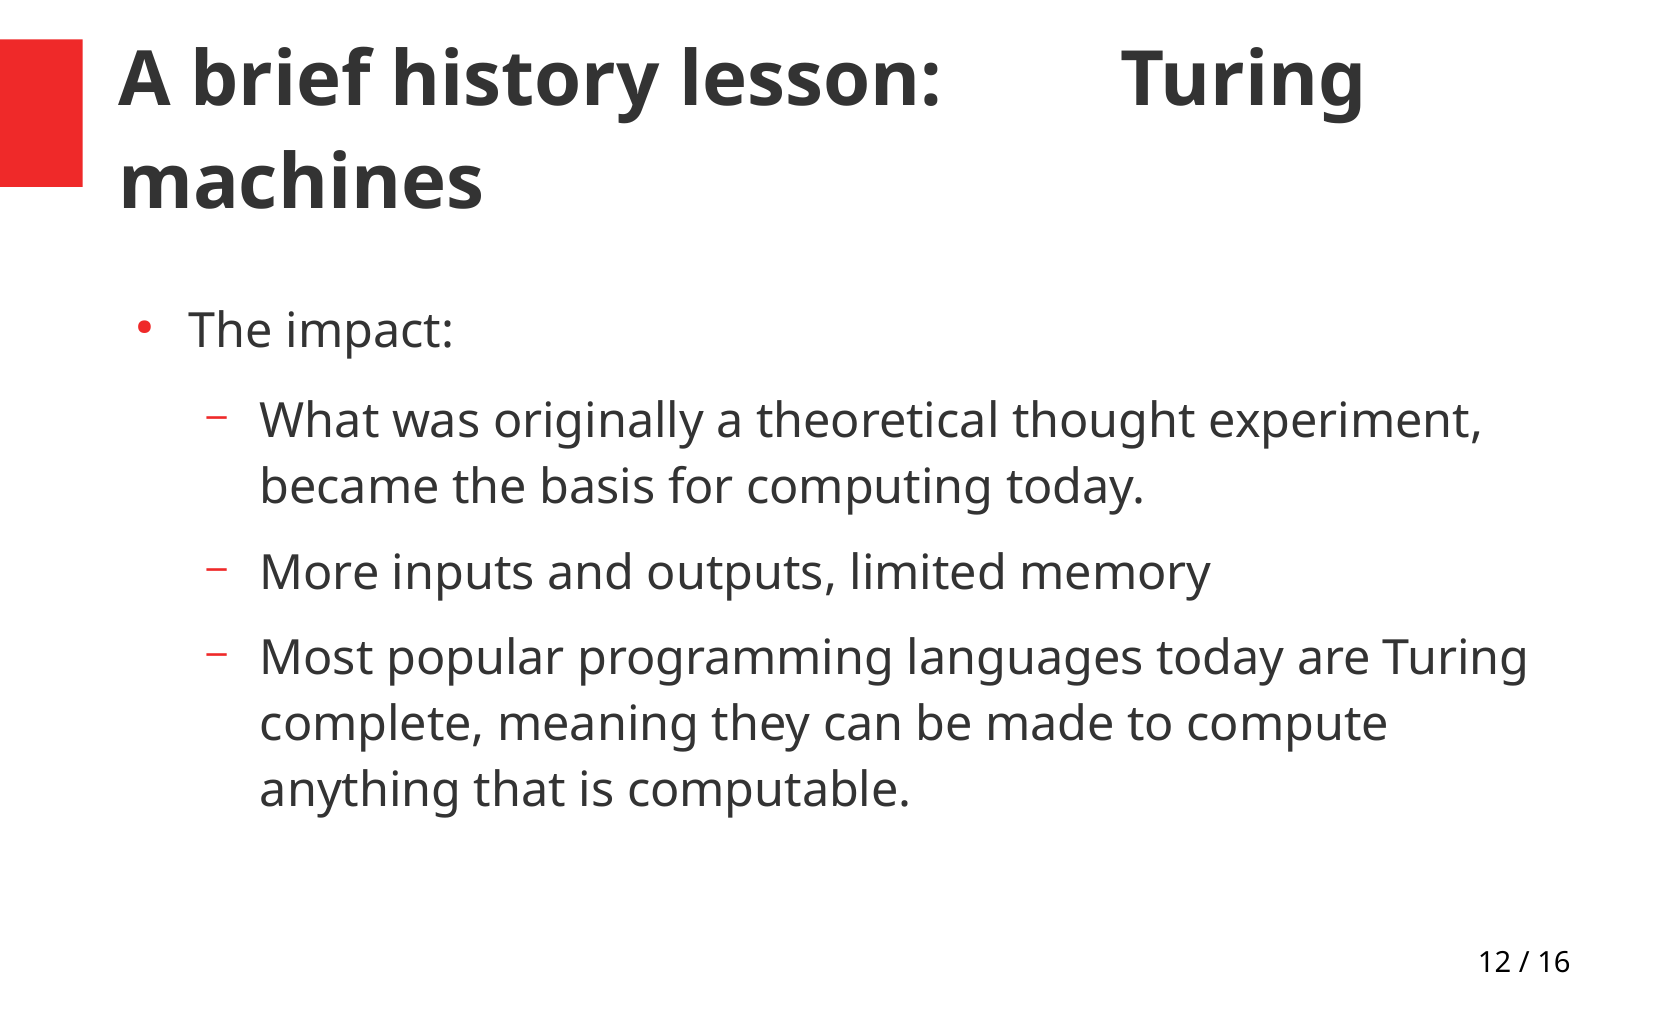

# A brief history lesson: Turing machines
The impact:
What was originally a theoretical thought experiment, became the basis for computing today.
More inputs and outputs, limited memory
Most popular programming languages today are Turing complete, meaning they can be made to compute anything that is computable.
12